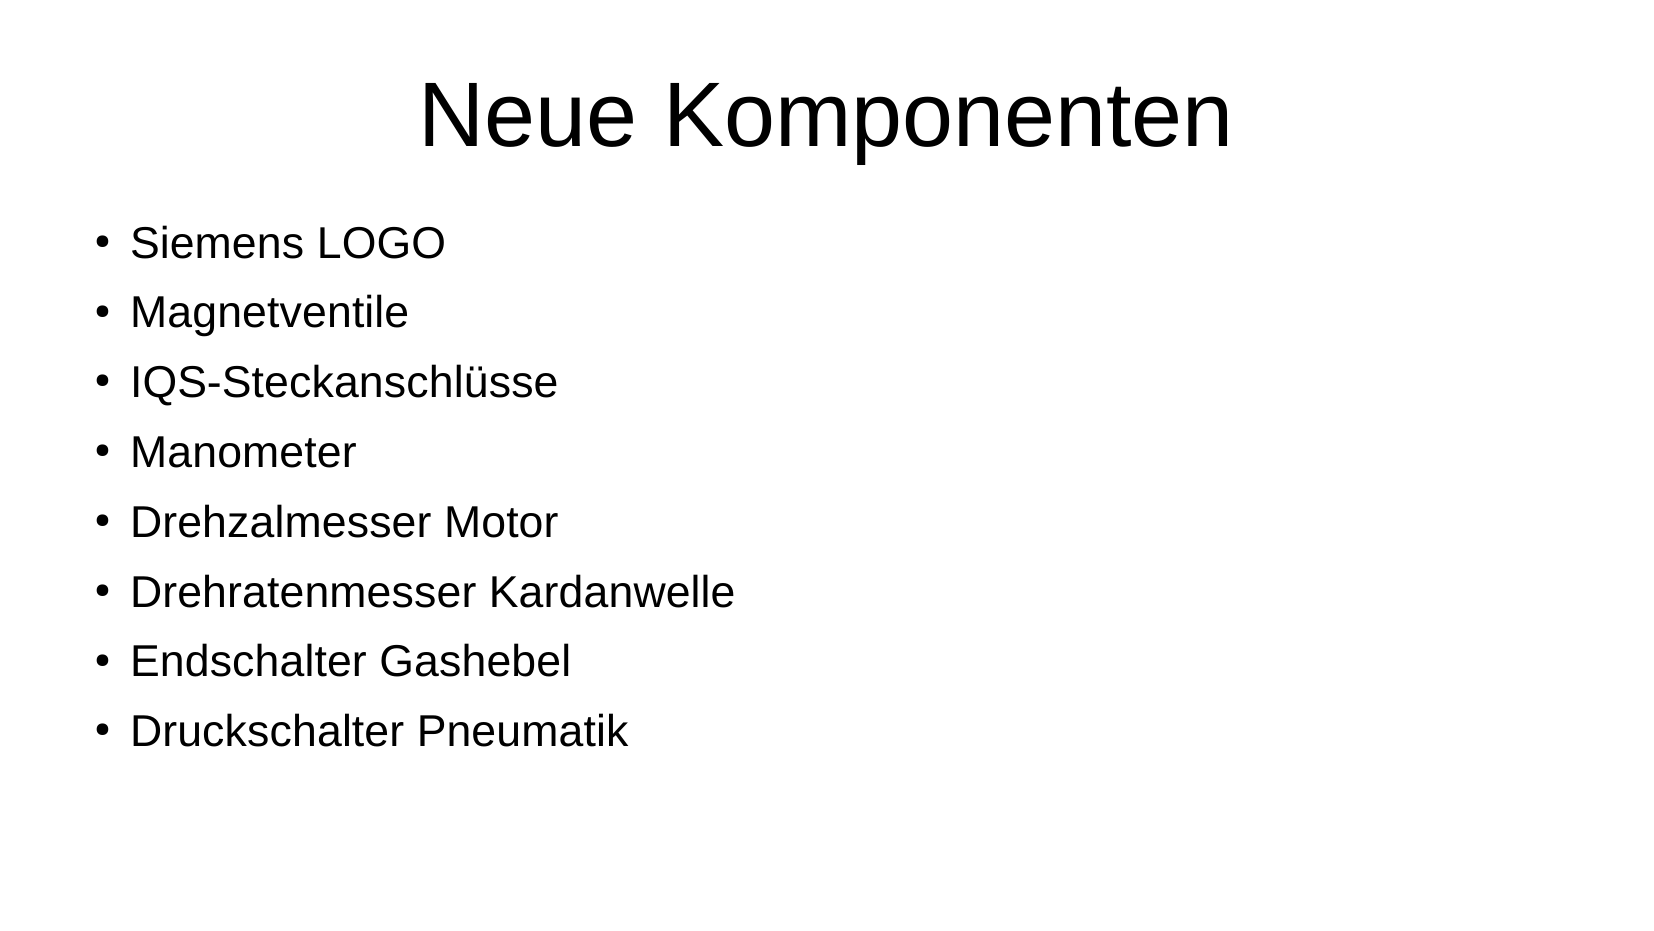

# Neue Komponenten
Siemens LOGO
Magnetventile
IQS-Steckanschlüsse
Manometer
Drehzalmesser Motor
Drehratenmesser Kardanwelle
Endschalter Gashebel
Druckschalter Pneumatik